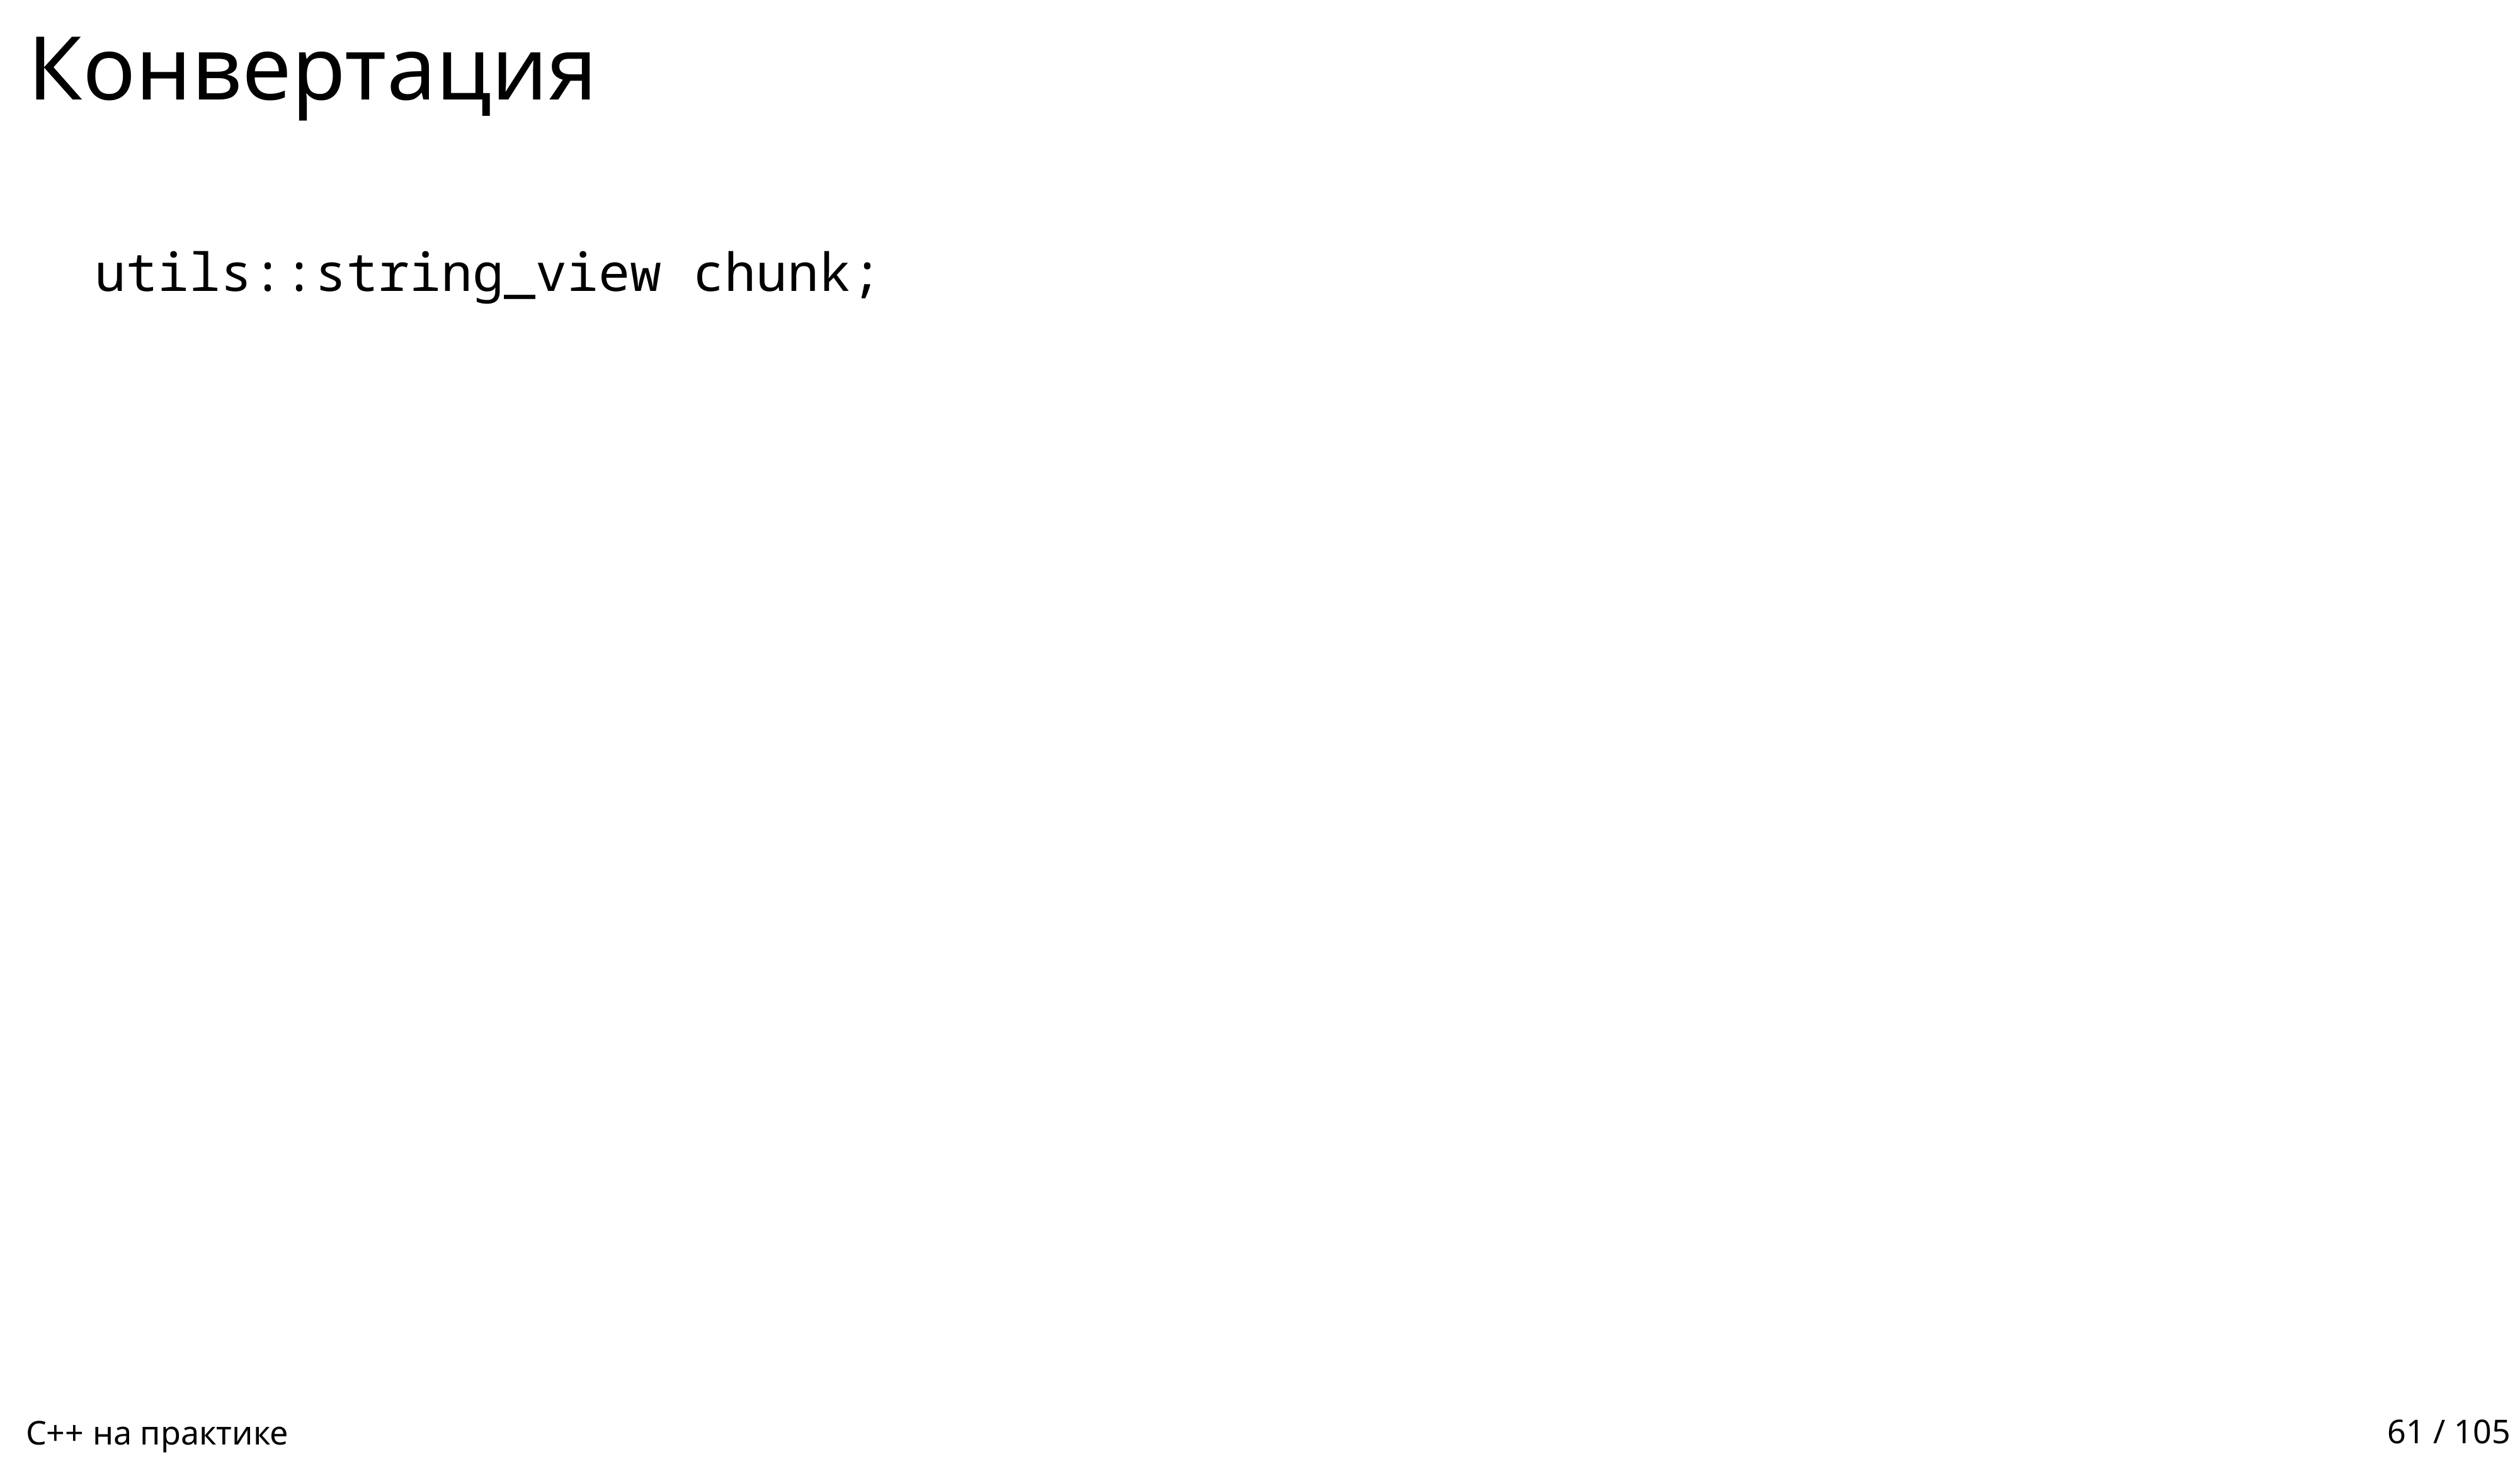

# Конвертация
utils::string_view chunk;
C++ на практике